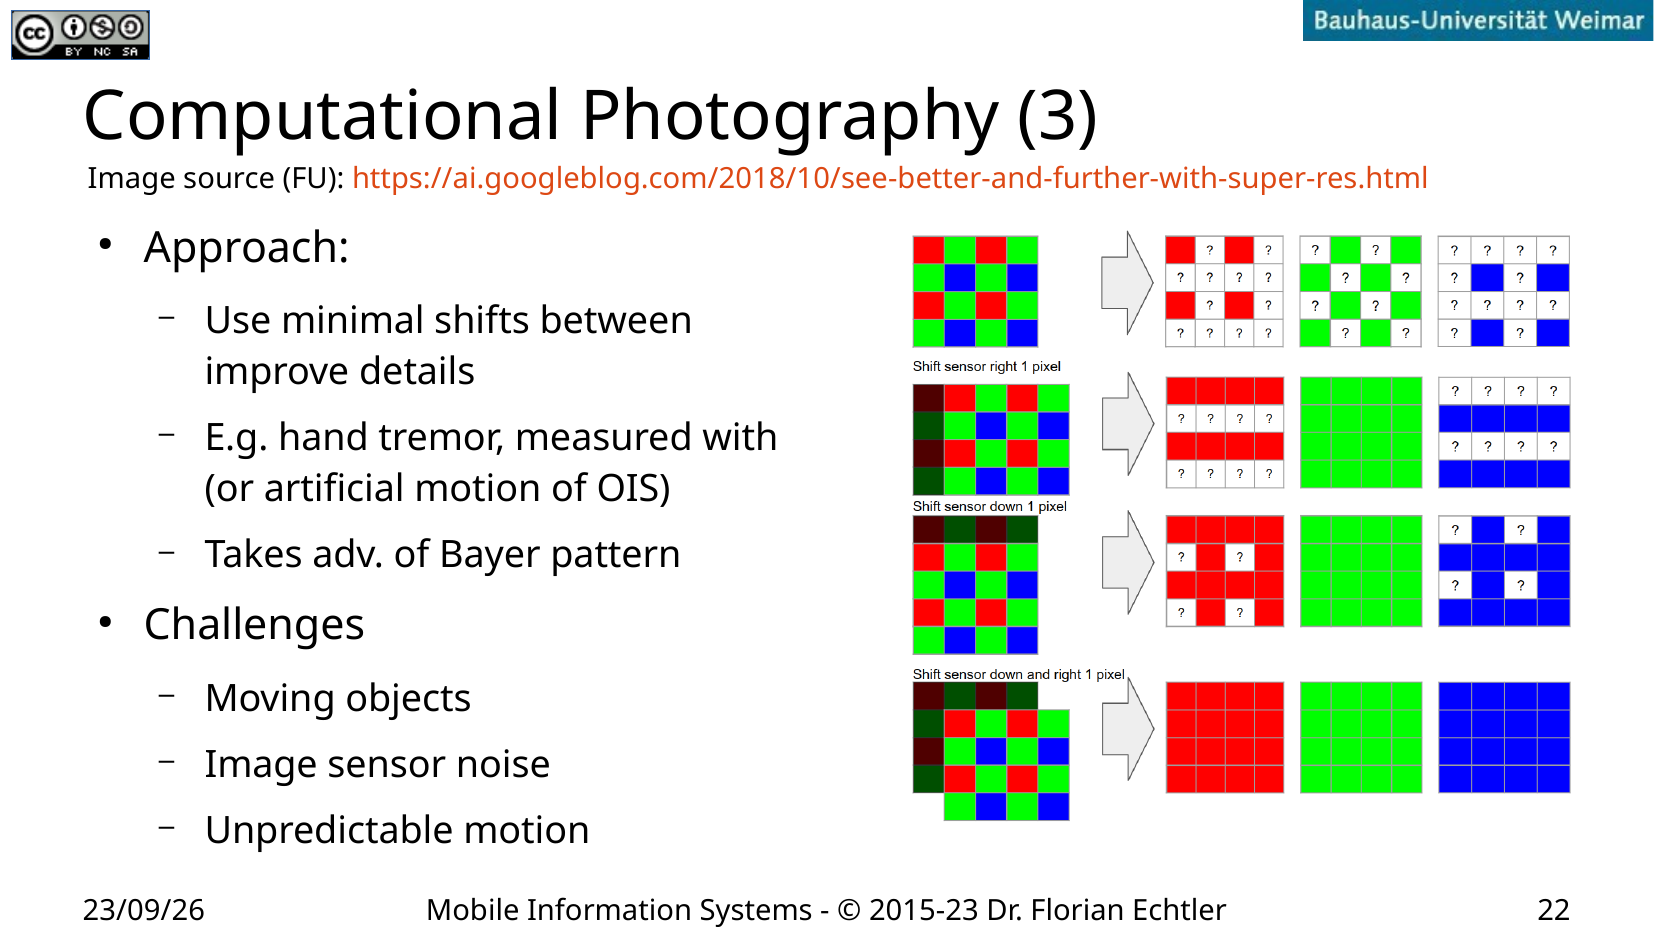

# Computational Photography (3)
Image source (FU): https://ai.googleblog.com/2018/10/see-better-and-further-with-super-res.html
Approach:
Use minimal shifts between images to improve details
E.g. hand tremor, measured with IMU (or artificial motion of OIS)
Takes adv. of Bayer pattern
Challenges
Moving objects
Image sensor noise
Unpredictable motion
Mobile Information Systems - © 2015-23 Dr. Florian Echtler
22